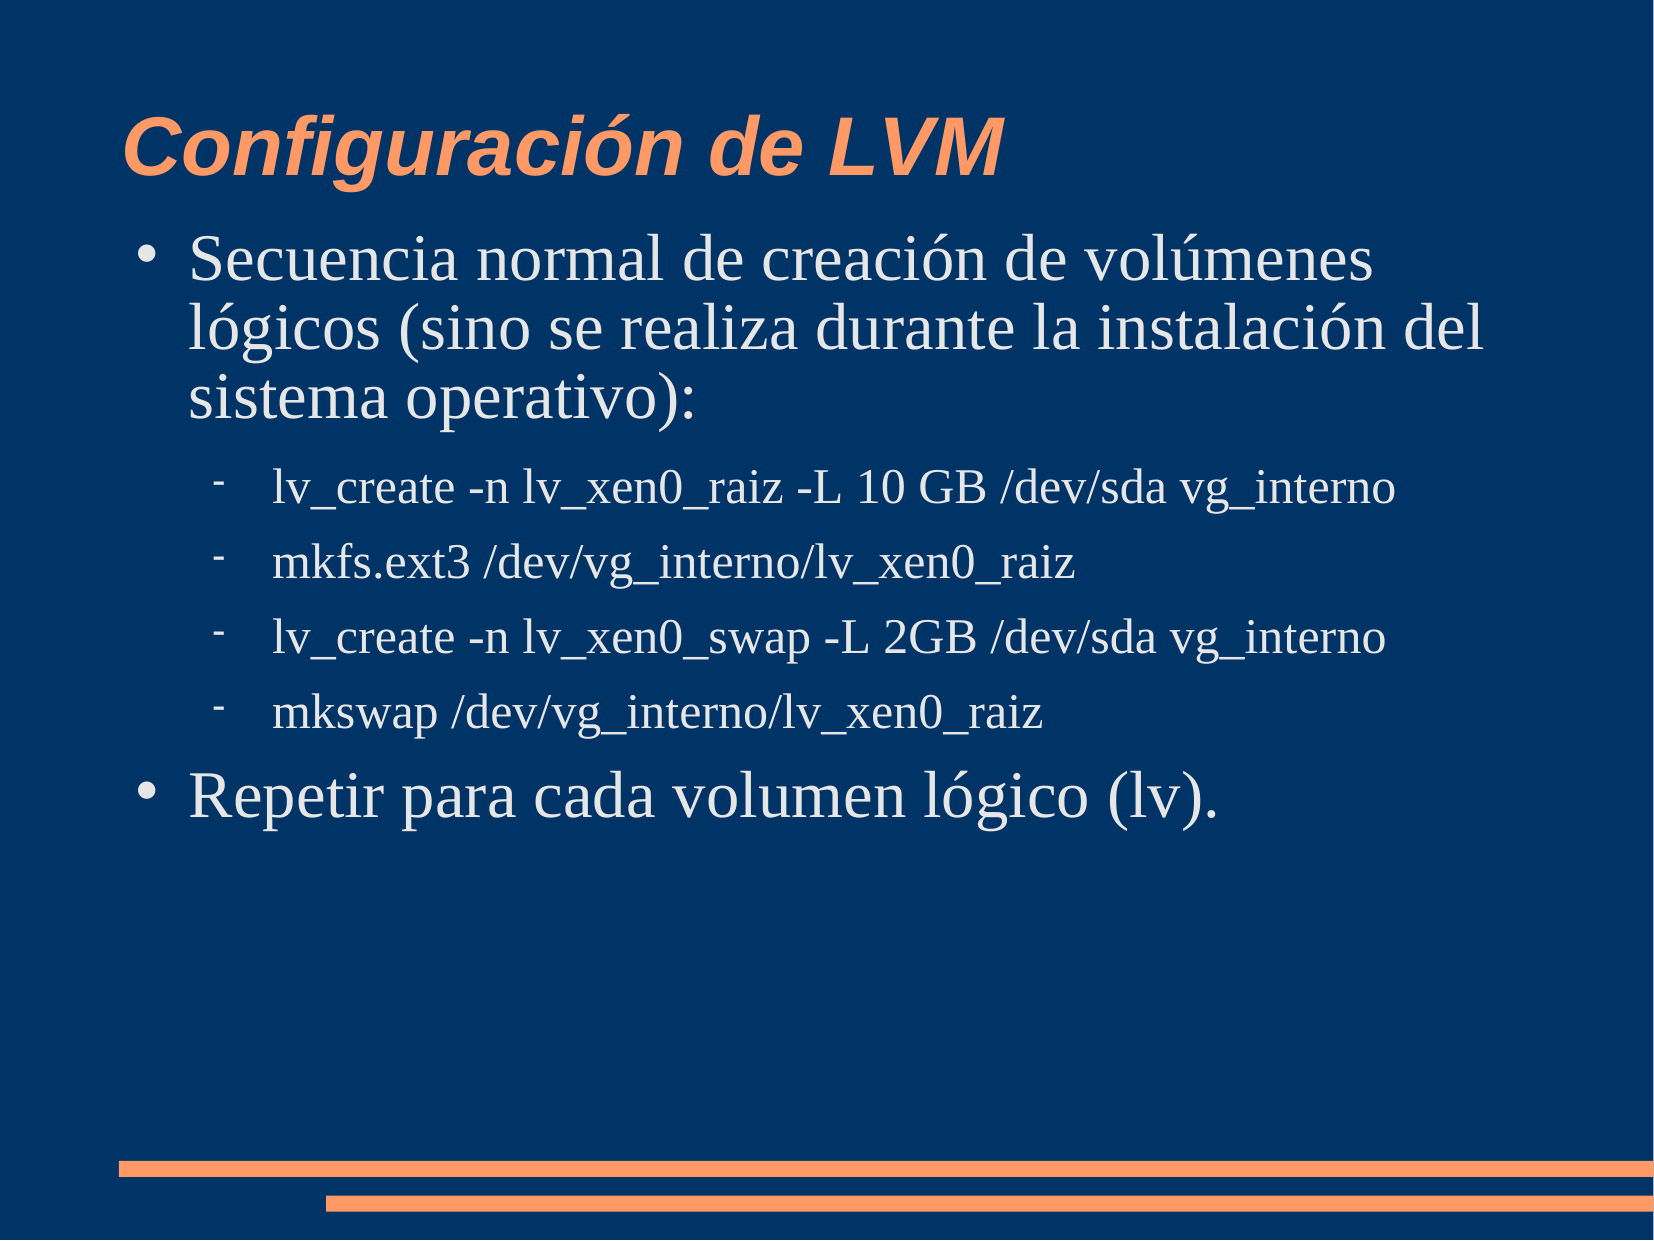

# Configuración de LVM
Secuencia normal de creación de volúmenes lógicos (sino se realiza durante la instalación del sistema operativo):
 lv_create -n lv_xen0_raiz -L 10 GB /dev/sda vg_interno
 mkfs.ext3 /dev/vg_interno/lv_xen0_raiz
 lv_create -n lv_xen0_swap -L 2GB /dev/sda vg_interno
 mkswap /dev/vg_interno/lv_xen0_raiz
Repetir para cada volumen lógico (lv).